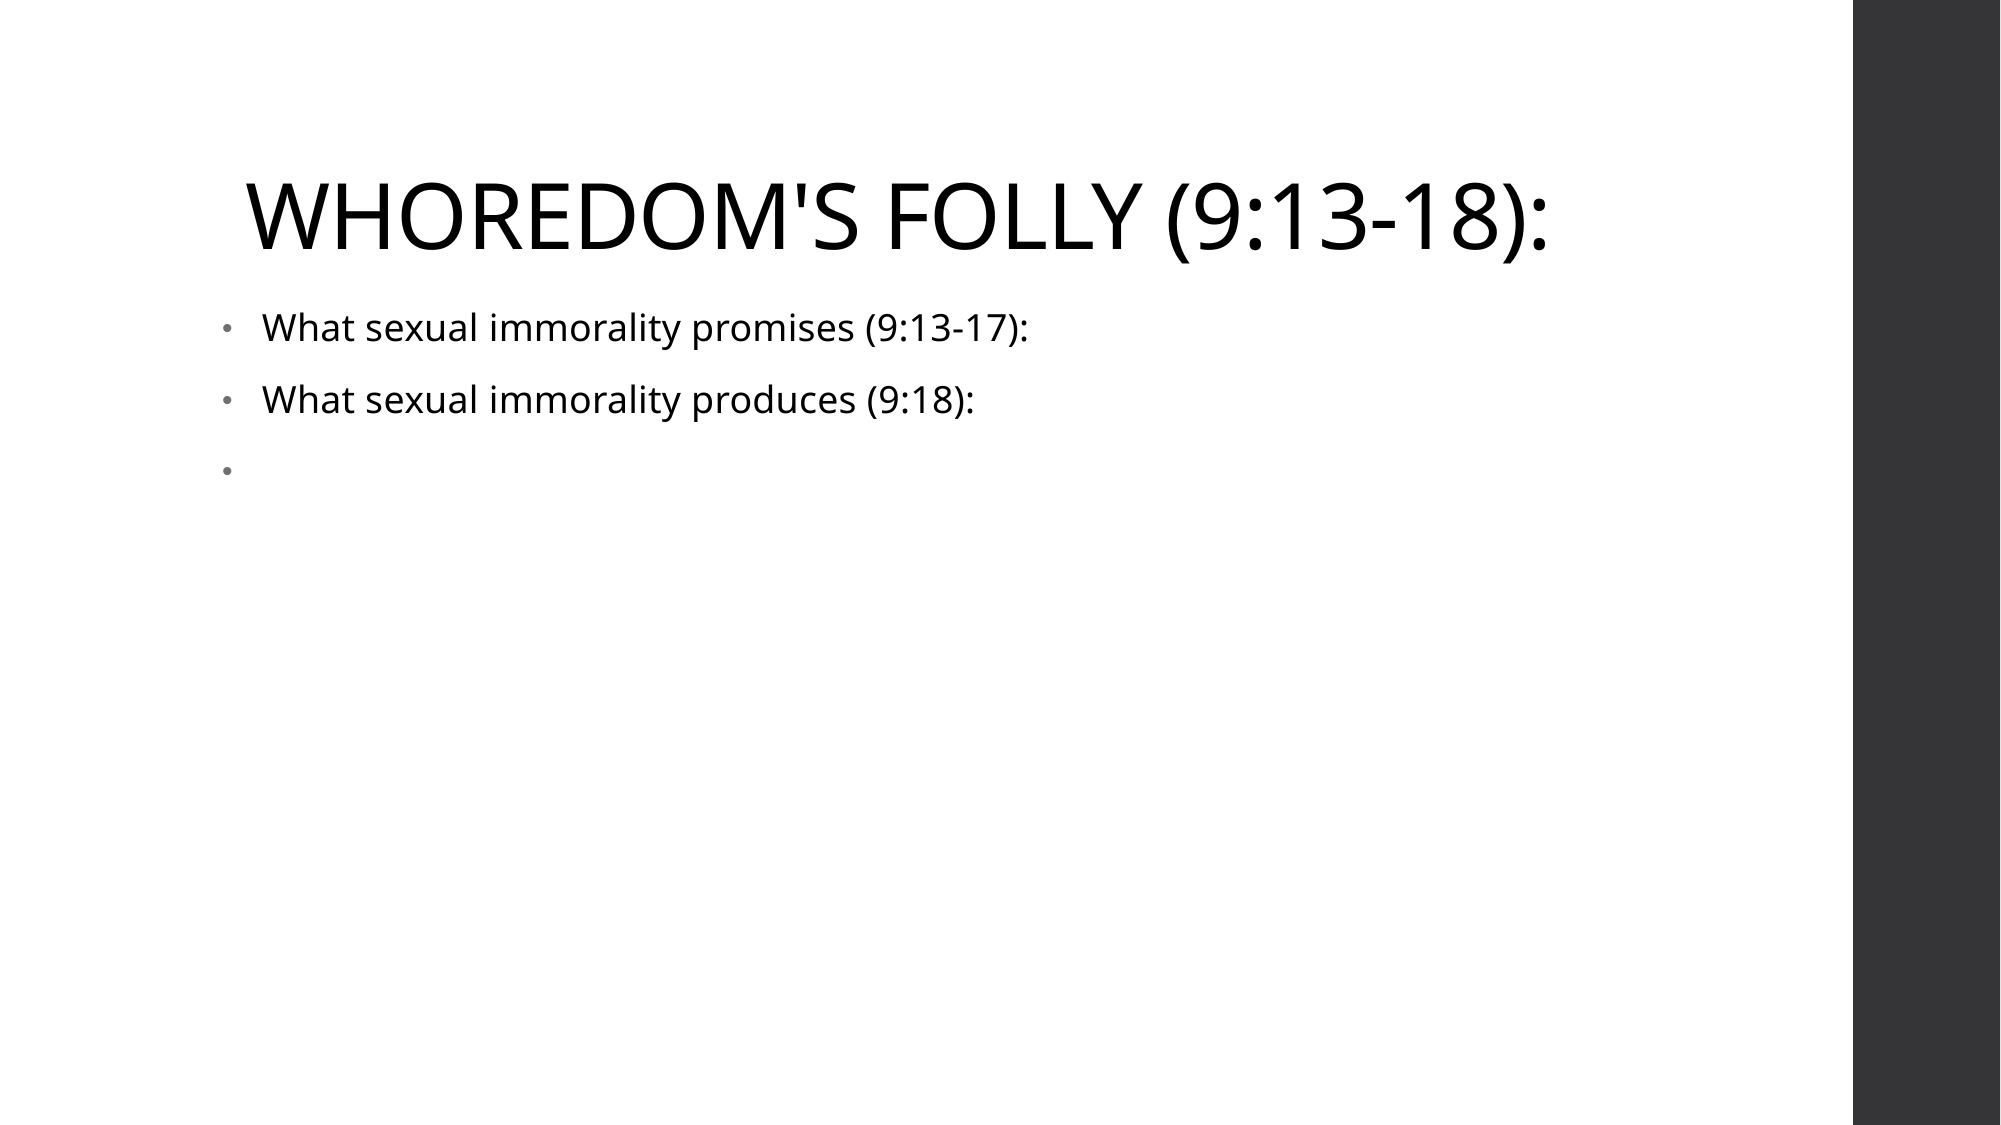

# WHOREDOM'S FOLLY (9:13-18):
 What sexual immorality promises (9:13-17):
 What sexual immorality produces (9:18):